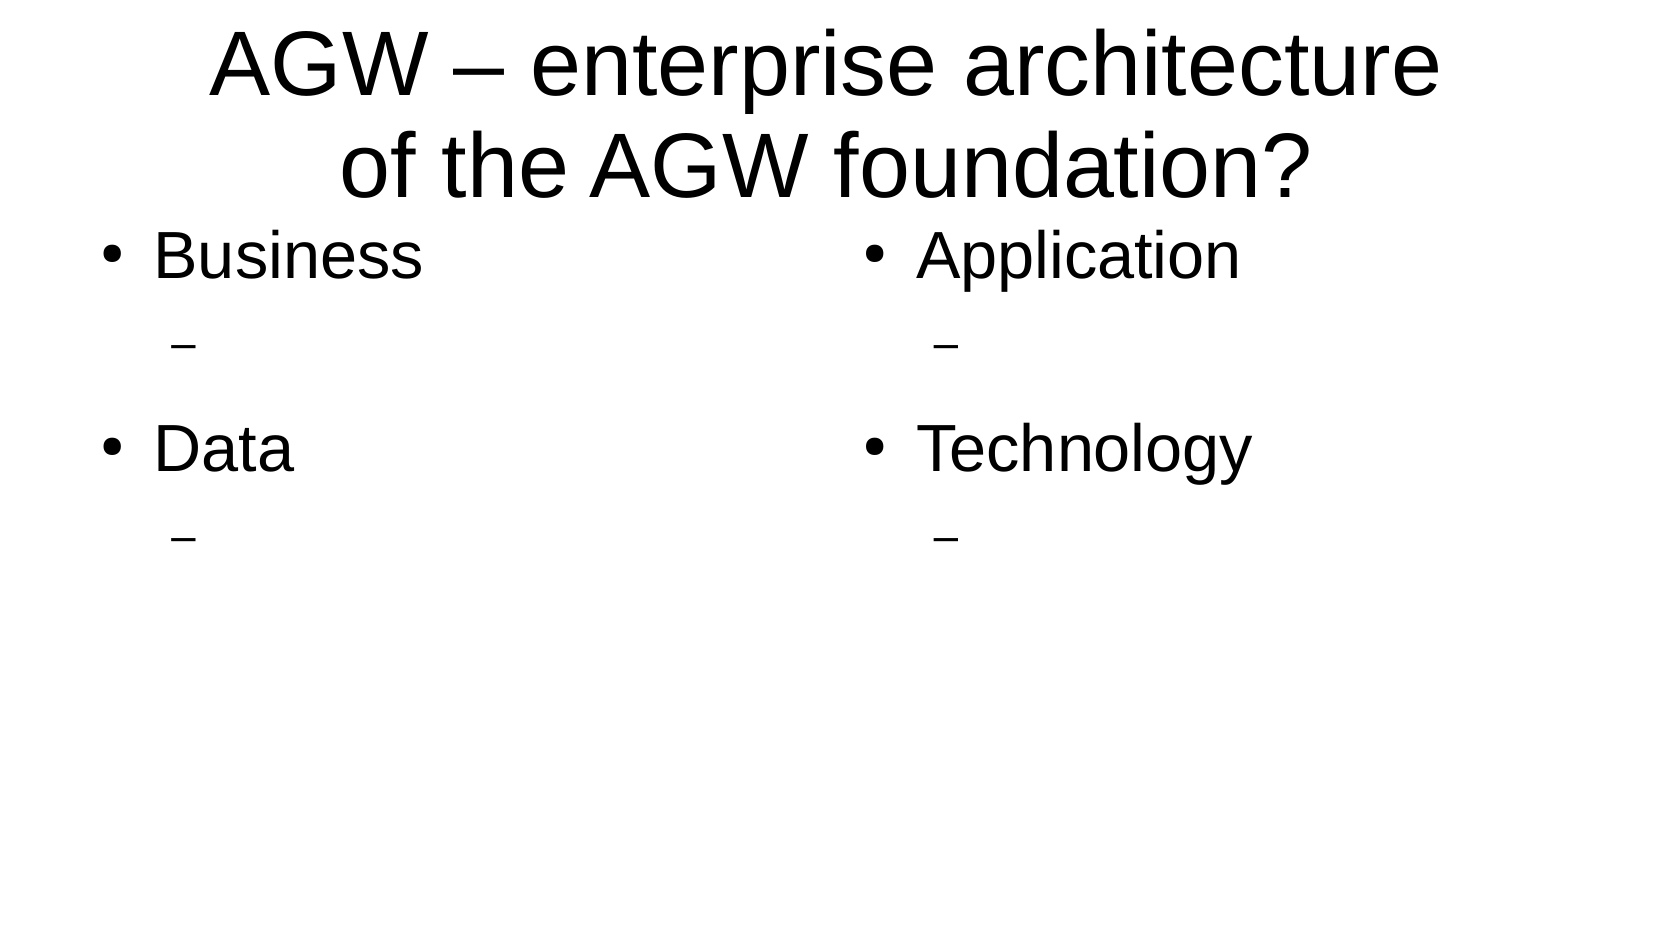

# AGW – enterprise architecture of the AGW foundation?
Business
Data
Application
Technology